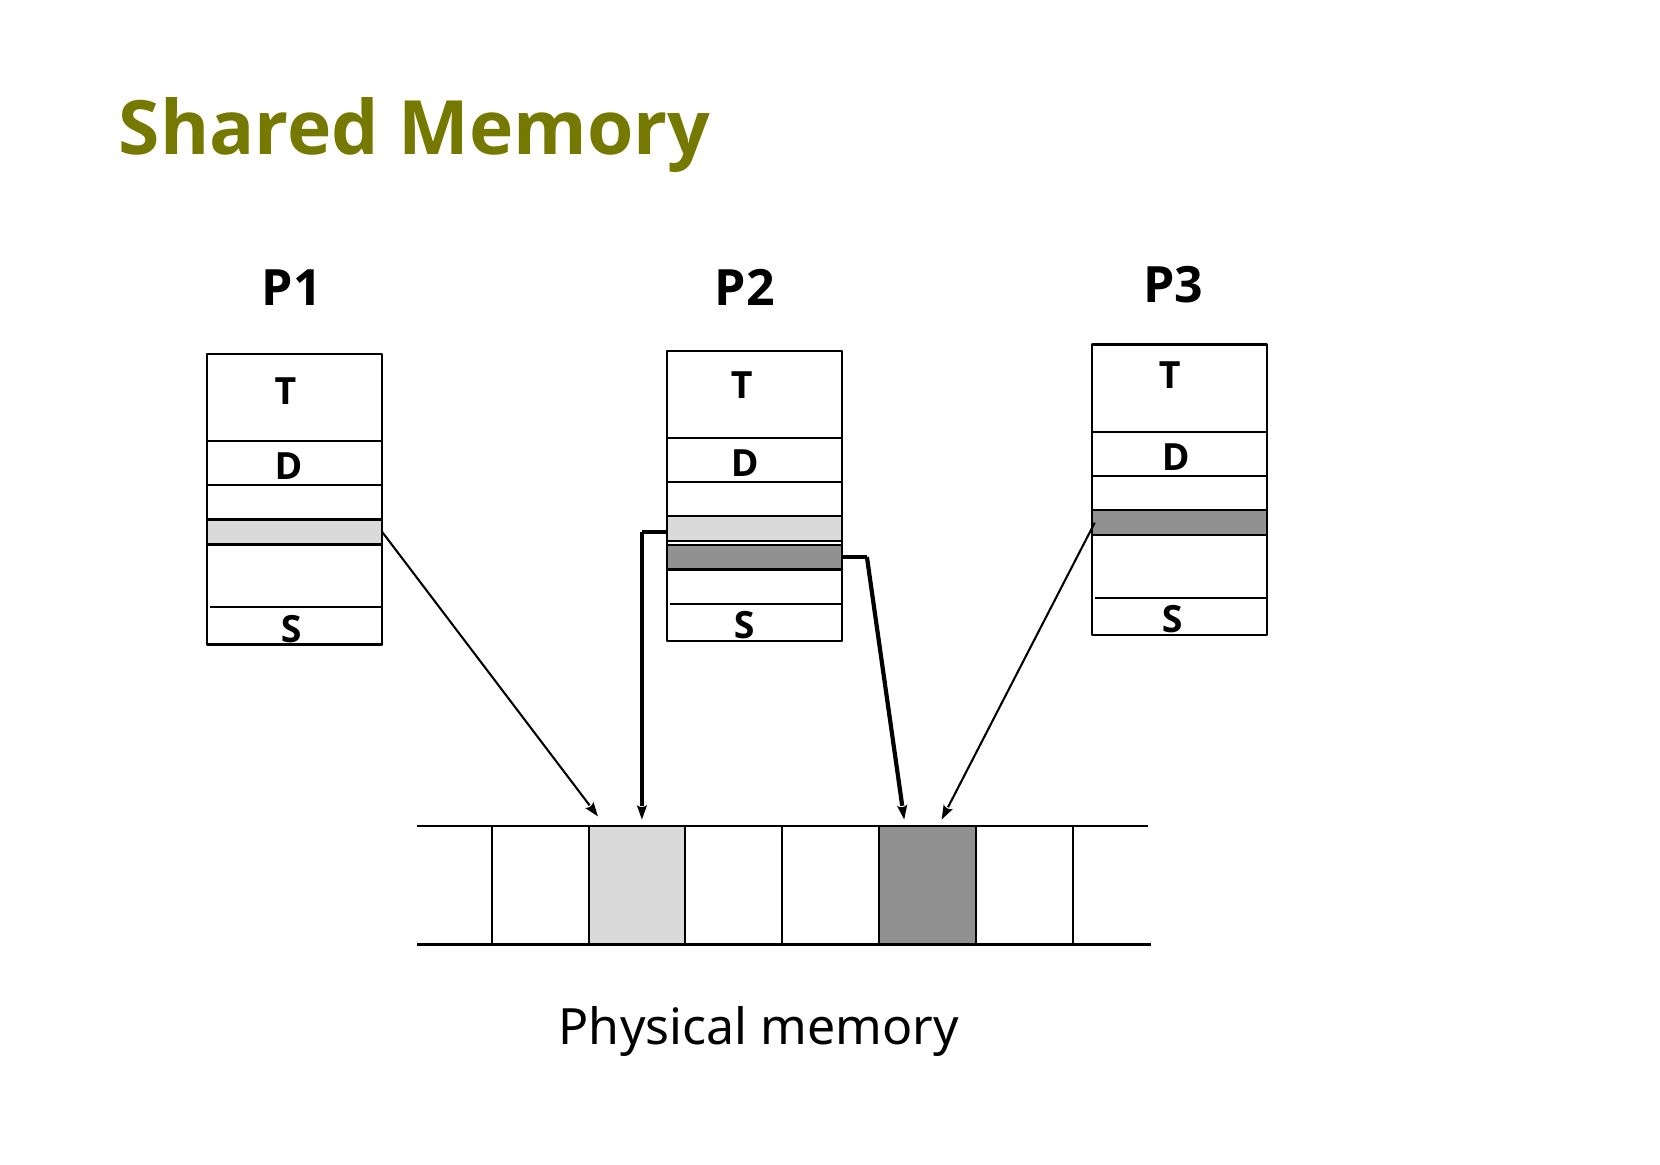

Shared Memory
P3
P1
P2
T
T
T
D
D
D
S
S
S
Physical memory